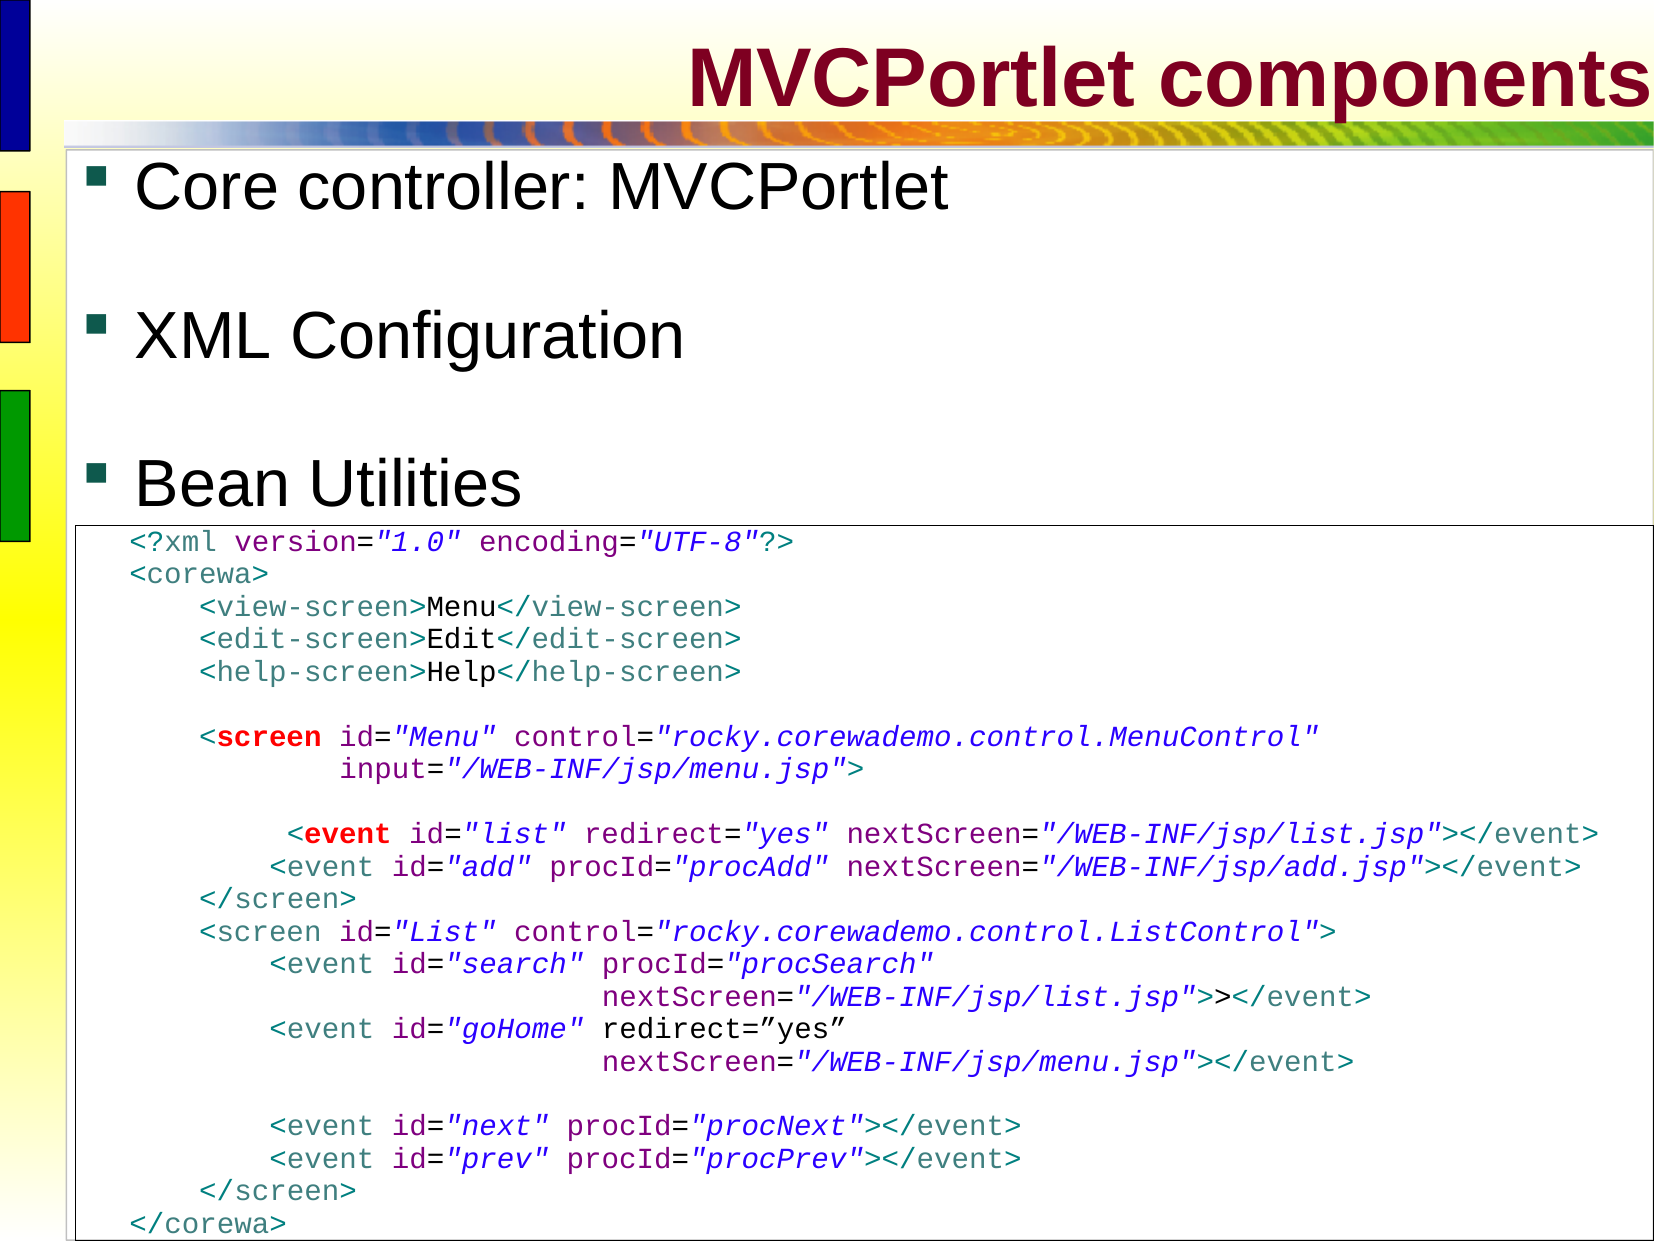

# MVCPortlet components
Core controller: MVCPortlet
XML Configuration
Bean Utilities
<?xml version="1.0" encoding="UTF-8"?>
<corewa>
 <view-screen>Menu</view-screen>
 <edit-screen>Edit</edit-screen>
 <help-screen>Help</help-screen>
 <screen id="Menu" control="rocky.corewademo.control.MenuControl"
 input="/WEB-INF/jsp/menu.jsp">
 <event id="list" redirect="yes" nextScreen="/WEB-INF/jsp/list.jsp"></event>
 <event id="add" procId="procAdd" nextScreen="/WEB-INF/jsp/add.jsp"></event>
 </screen>
 <screen id="List" control="rocky.corewademo.control.ListControl">
 <event id="search" procId="procSearch"
 nextScreen="/WEB-INF/jsp/list.jsp">></event>
 <event id="goHome" redirect=”yes”
 nextScreen="/WEB-INF/jsp/menu.jsp"></event>
 <event id="next" procId="procNext"></event>
 <event id="prev" procId="procPrev"></event>
 </screen>
</corewa>